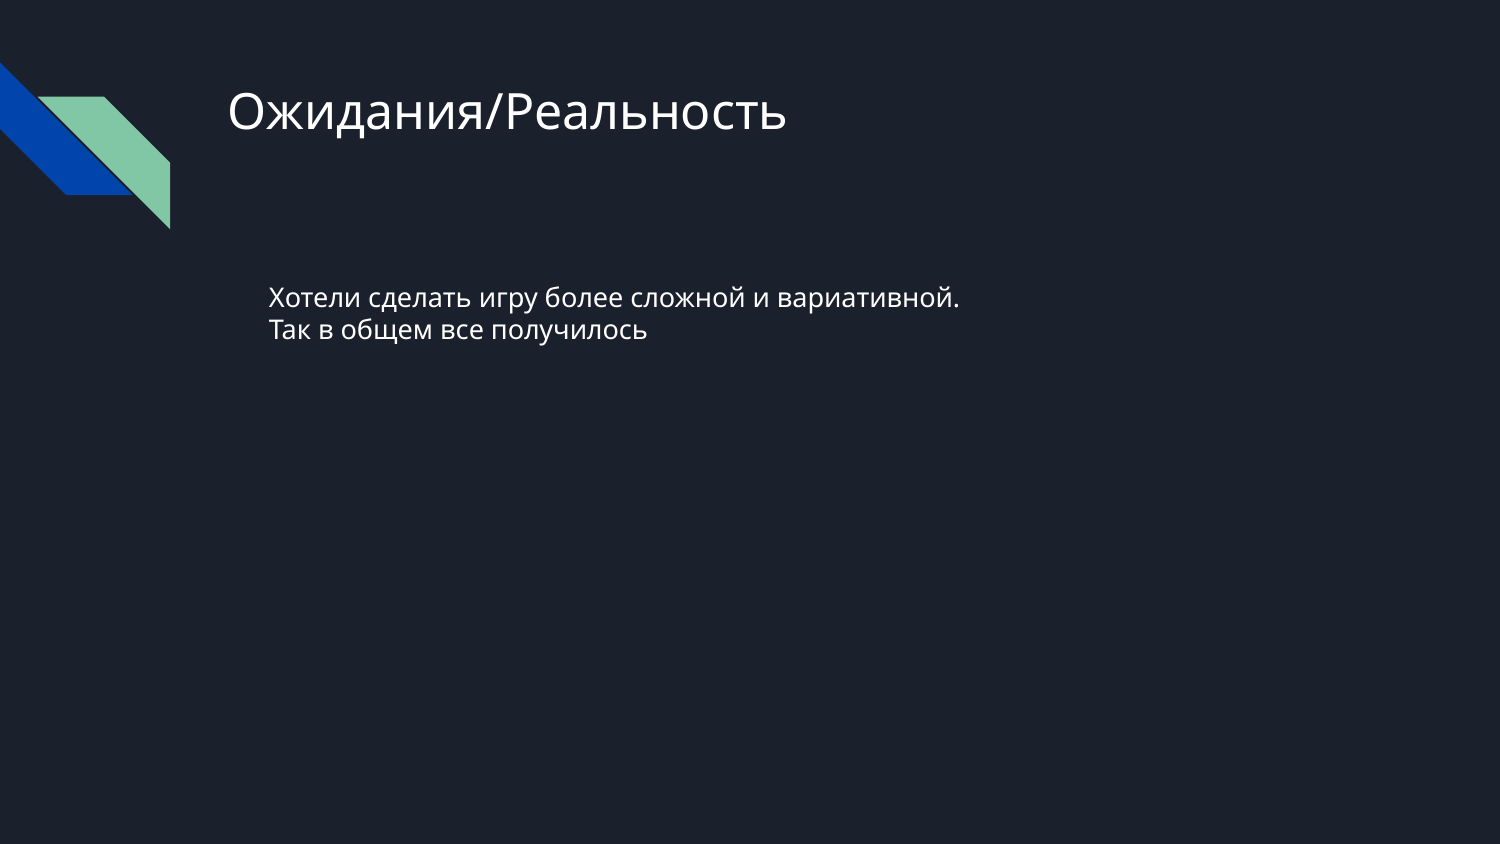

# Ожидания/Реальность
Хотели сделать игру более сложной и вариативной.
Так в общем все получилось